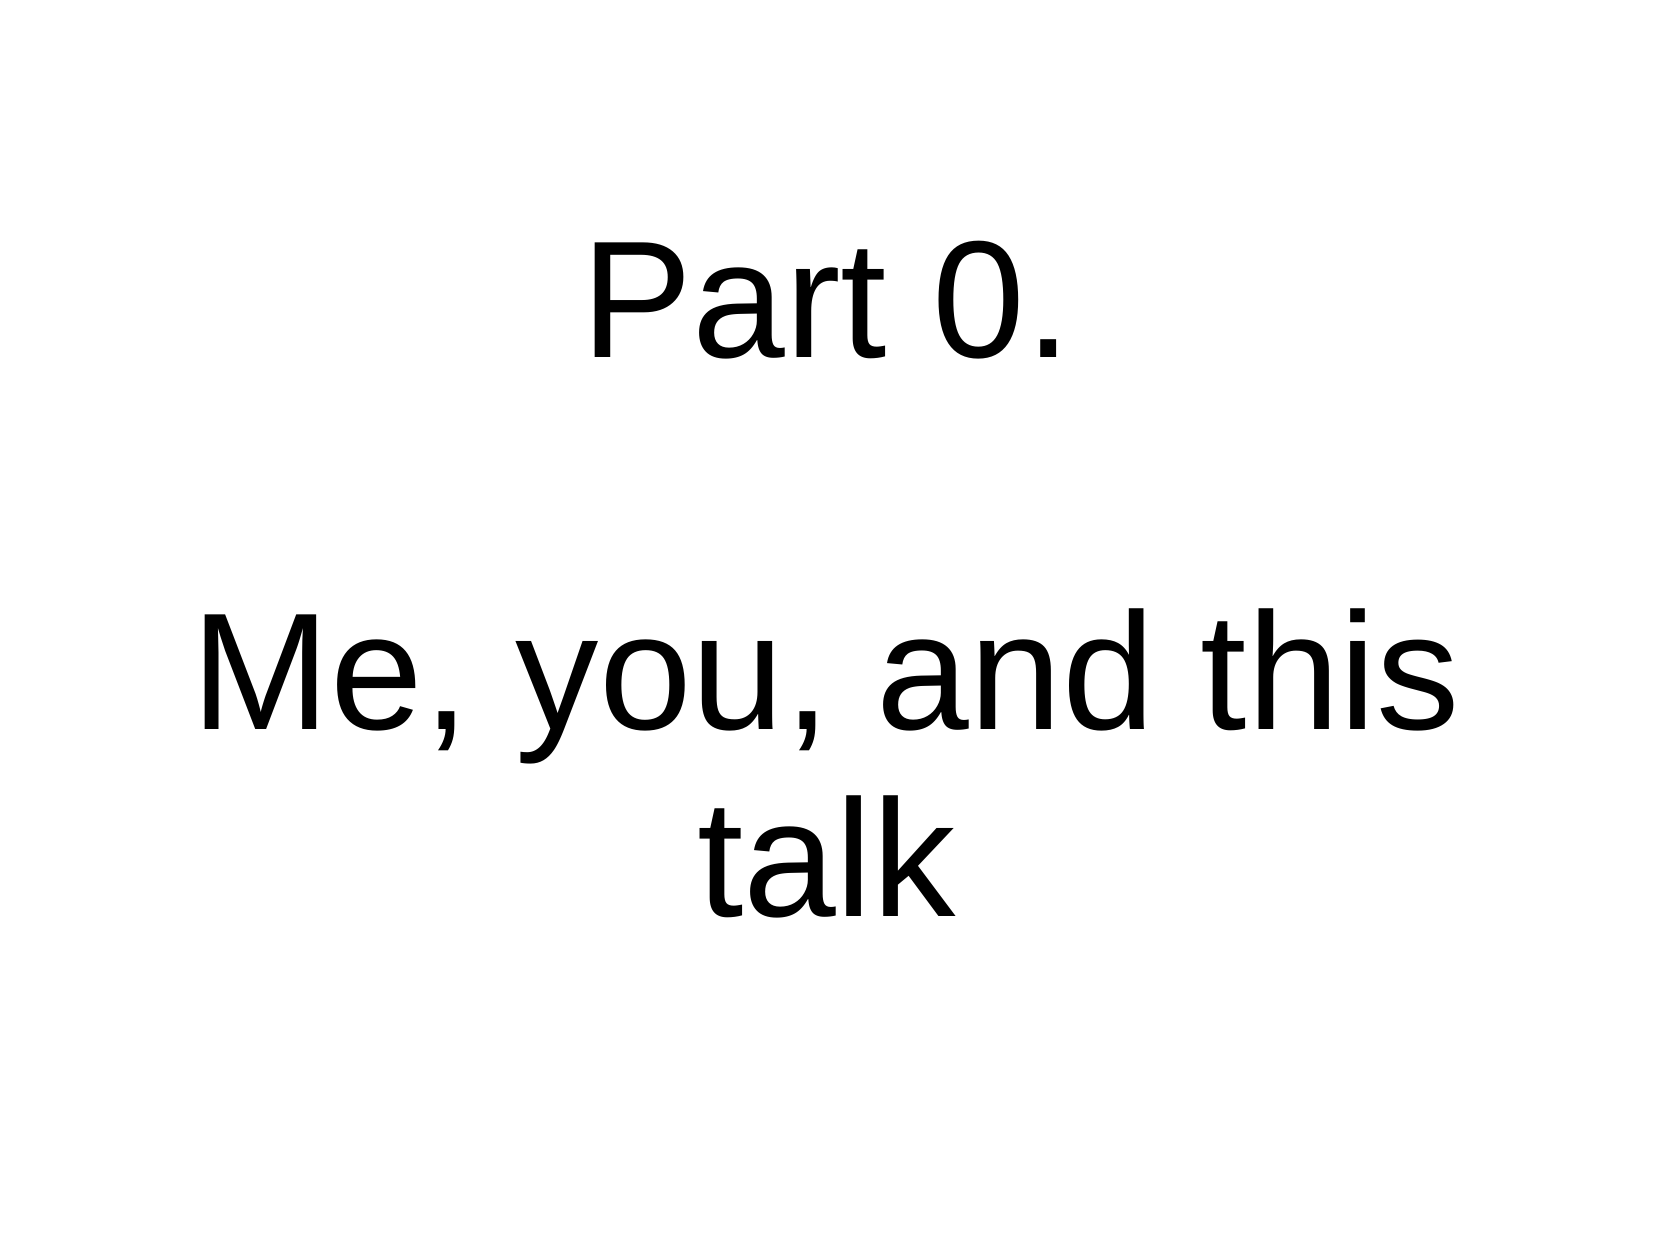

# Part 0.
Me, you, and this talk